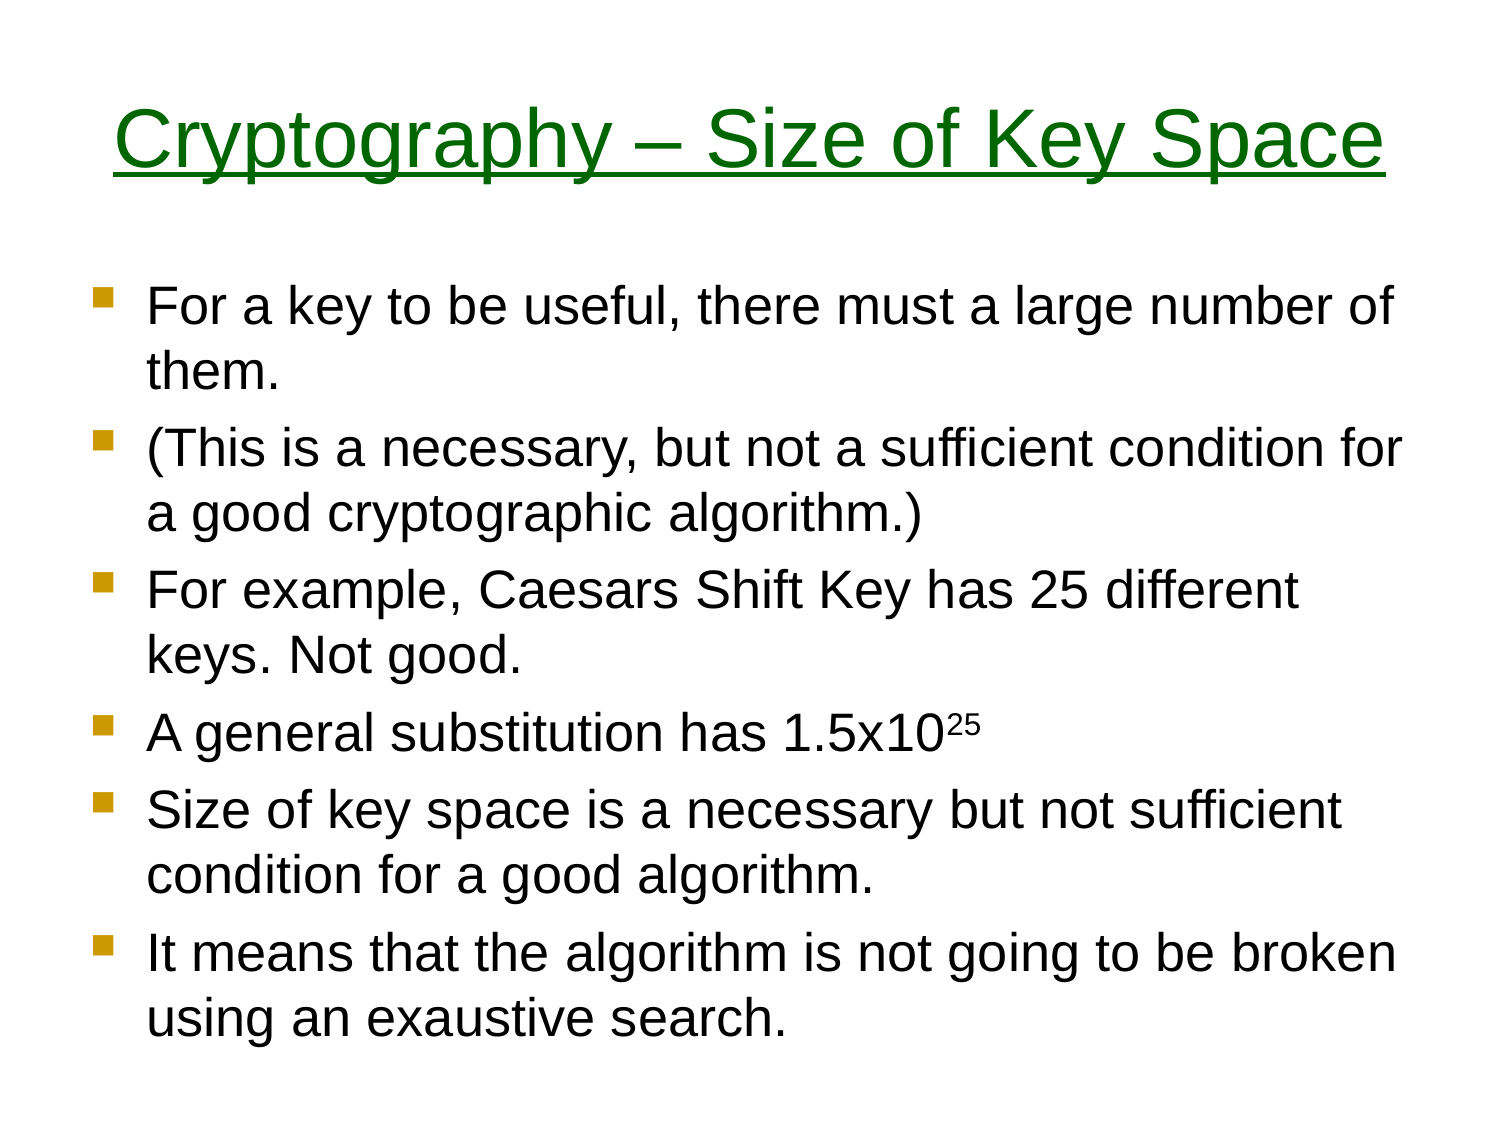

# Cryptography – Size of Key Space
For a key to be useful, there must a large number of them.
(This is a necessary, but not a sufficient condition for a good cryptographic algorithm.)
For example, Caesars Shift Key has 25 different keys. Not good.
A general substitution has 1.5x1025
Size of key space is a necessary but not sufficient condition for a good algorithm.
It means that the algorithm is not going to be broken using an exaustive search.